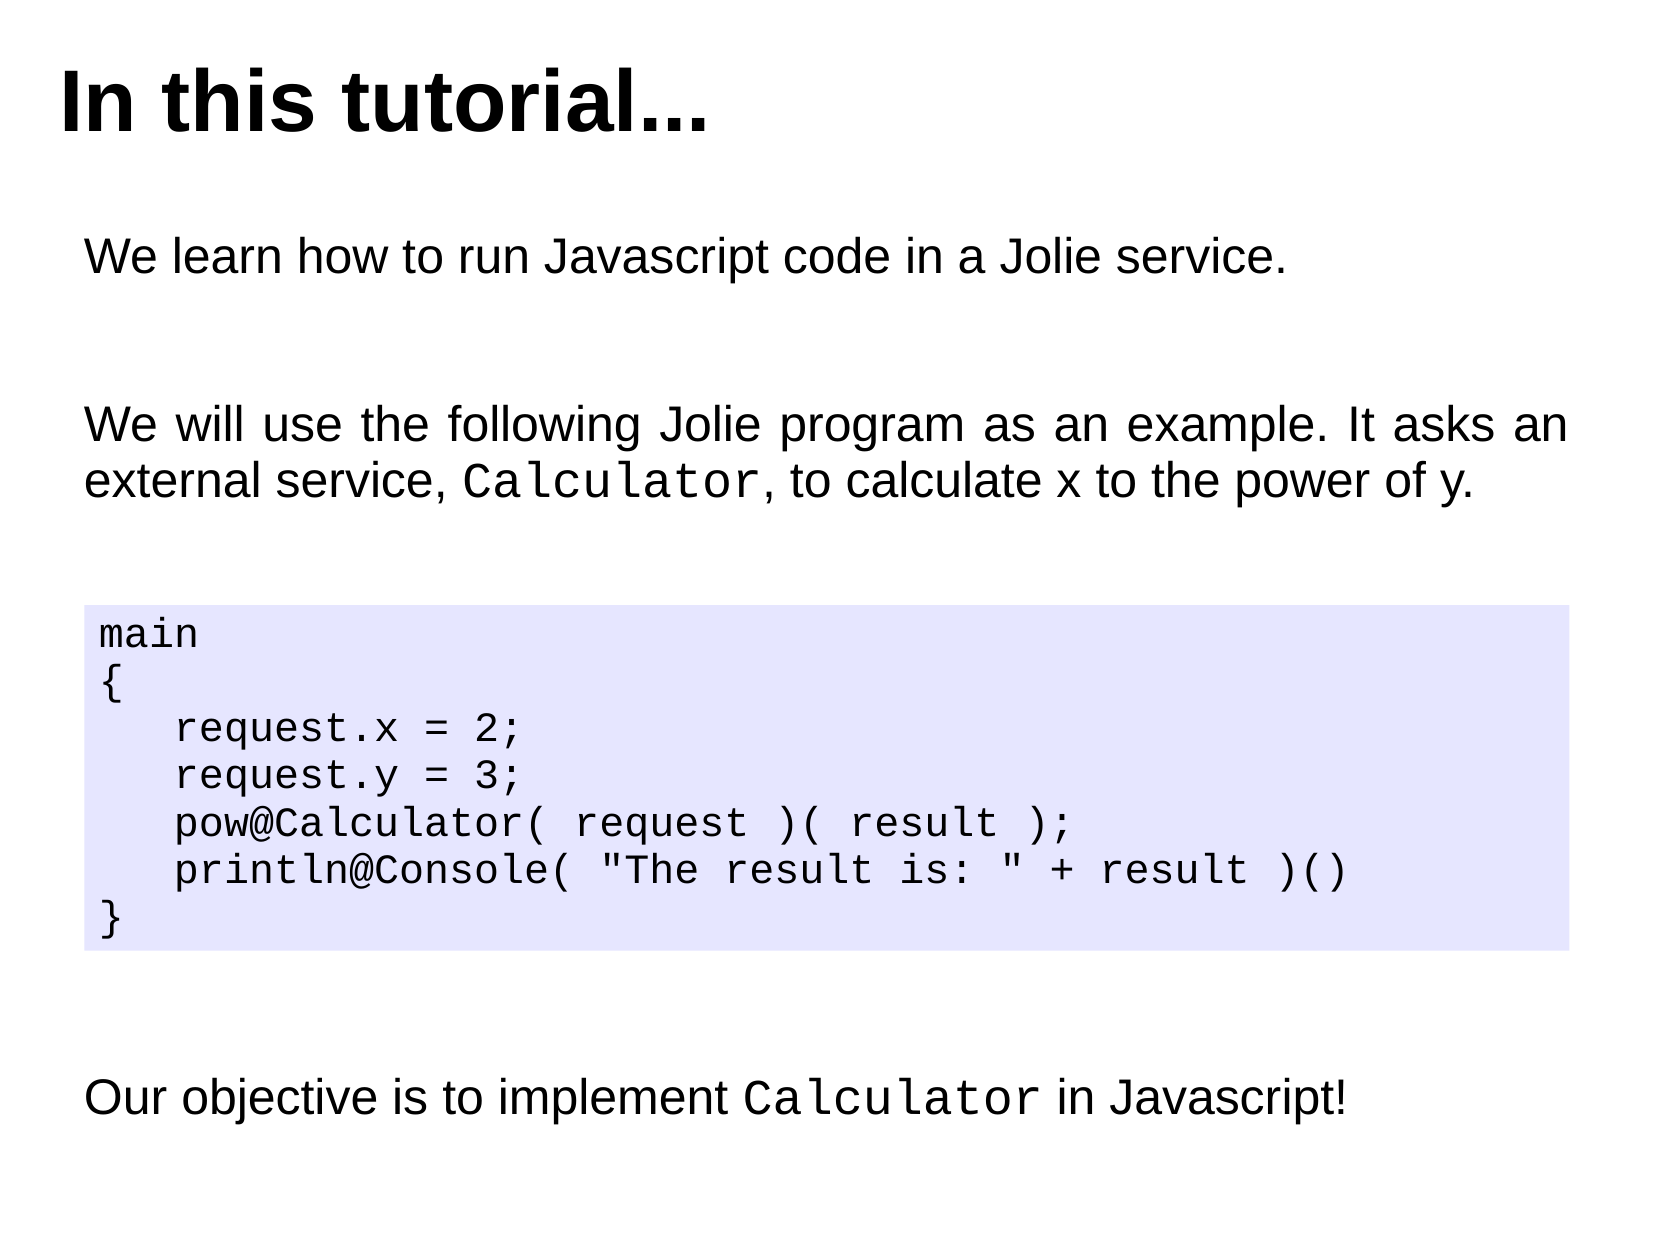

In this tutorial...
We learn how to run Javascript code in a Jolie service.
We will use the following Jolie program as an example. It asks an external service, Calculator, to calculate x to the power of y.
Our objective is to implement Calculator in Javascript!
main
{
	request.x = 2;
	request.y = 3;
	pow@Calculator( request )( result );
	println@Console( "The result is: " + result )()
}